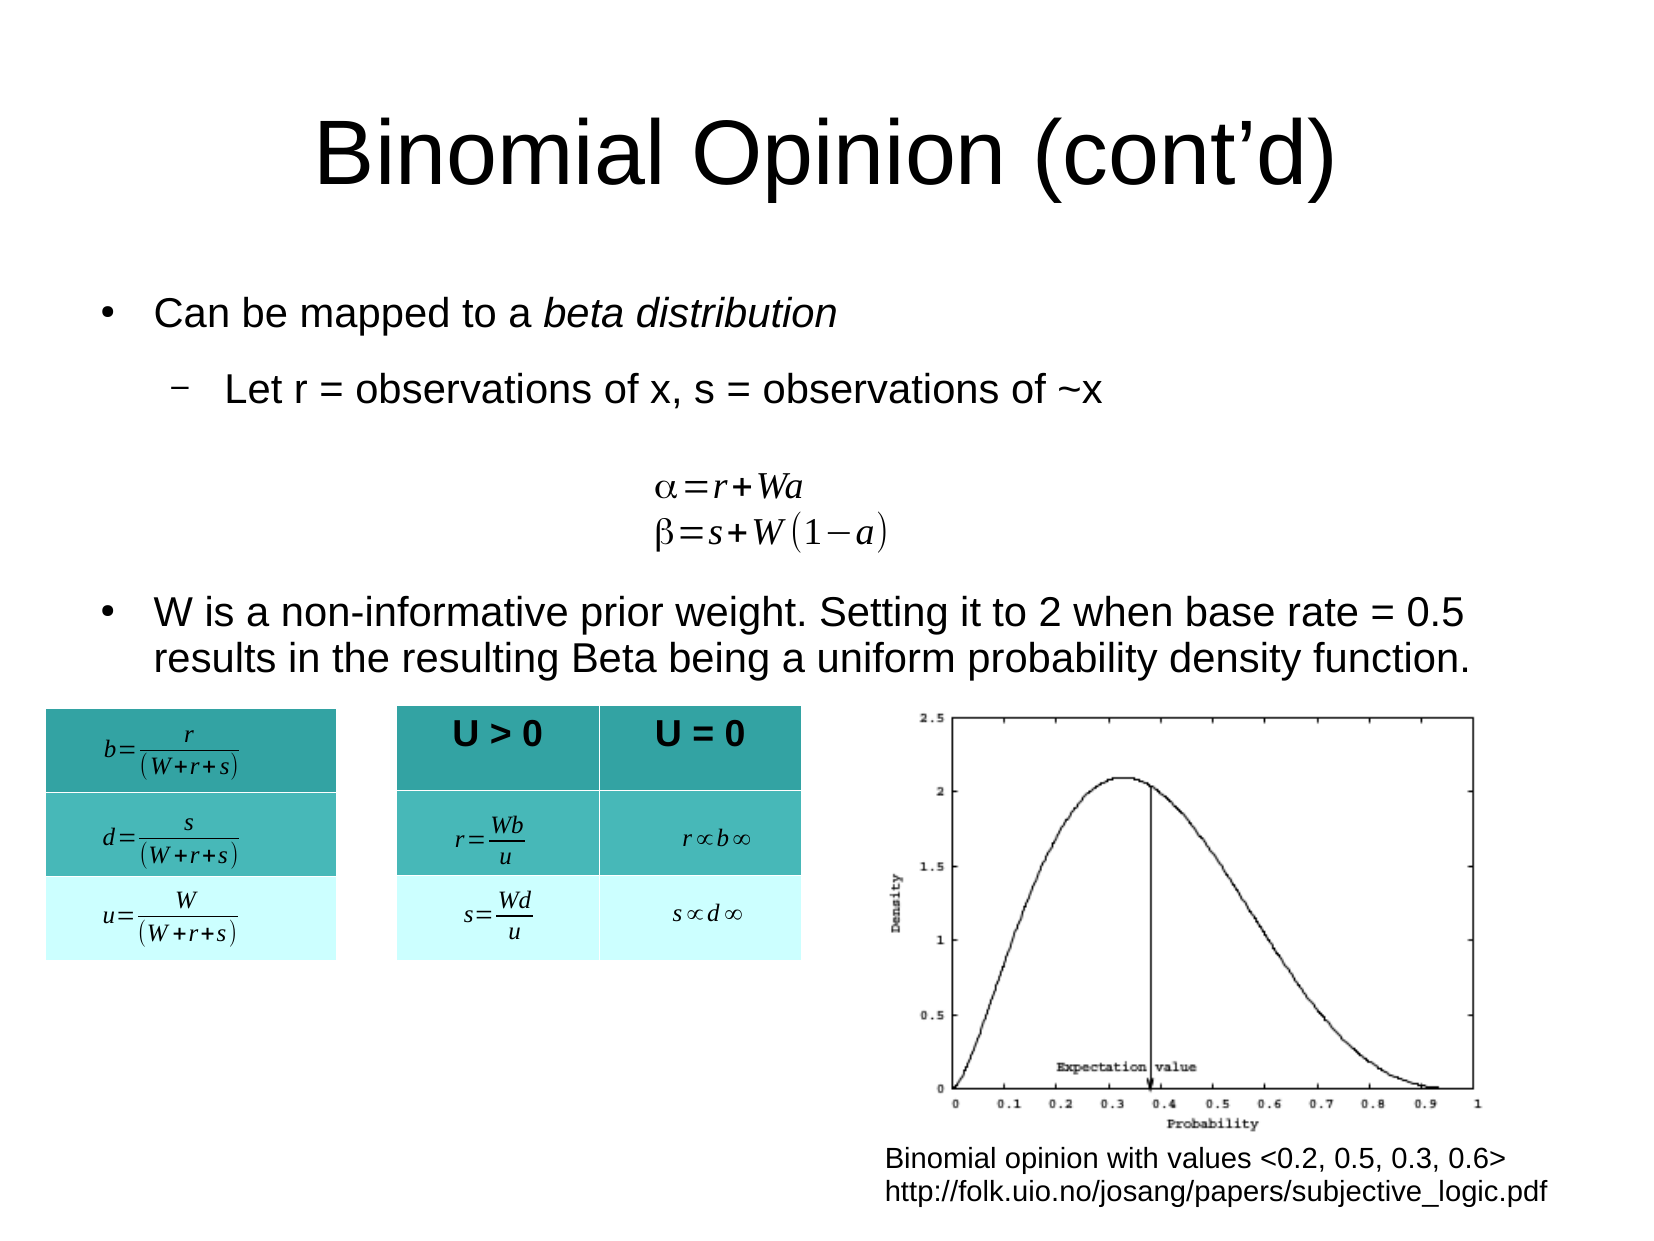

# Binomial Opinion (cont’d)
Can be mapped to a beta distribution
Let r = observations of x, s = observations of ~x
W is a non-informative prior weight. Setting it to 2 when base rate = 0.5 results in the resulting Beta being a uniform probability density function.
| U > 0 | U = 0 |
| --- | --- |
| | |
| | |
| |
| --- |
| |
| |
Binomial opinion with values <0.2, 0.5, 0.3, 0.6>
http://folk.uio.no/josang/papers/subjective_logic.pdf